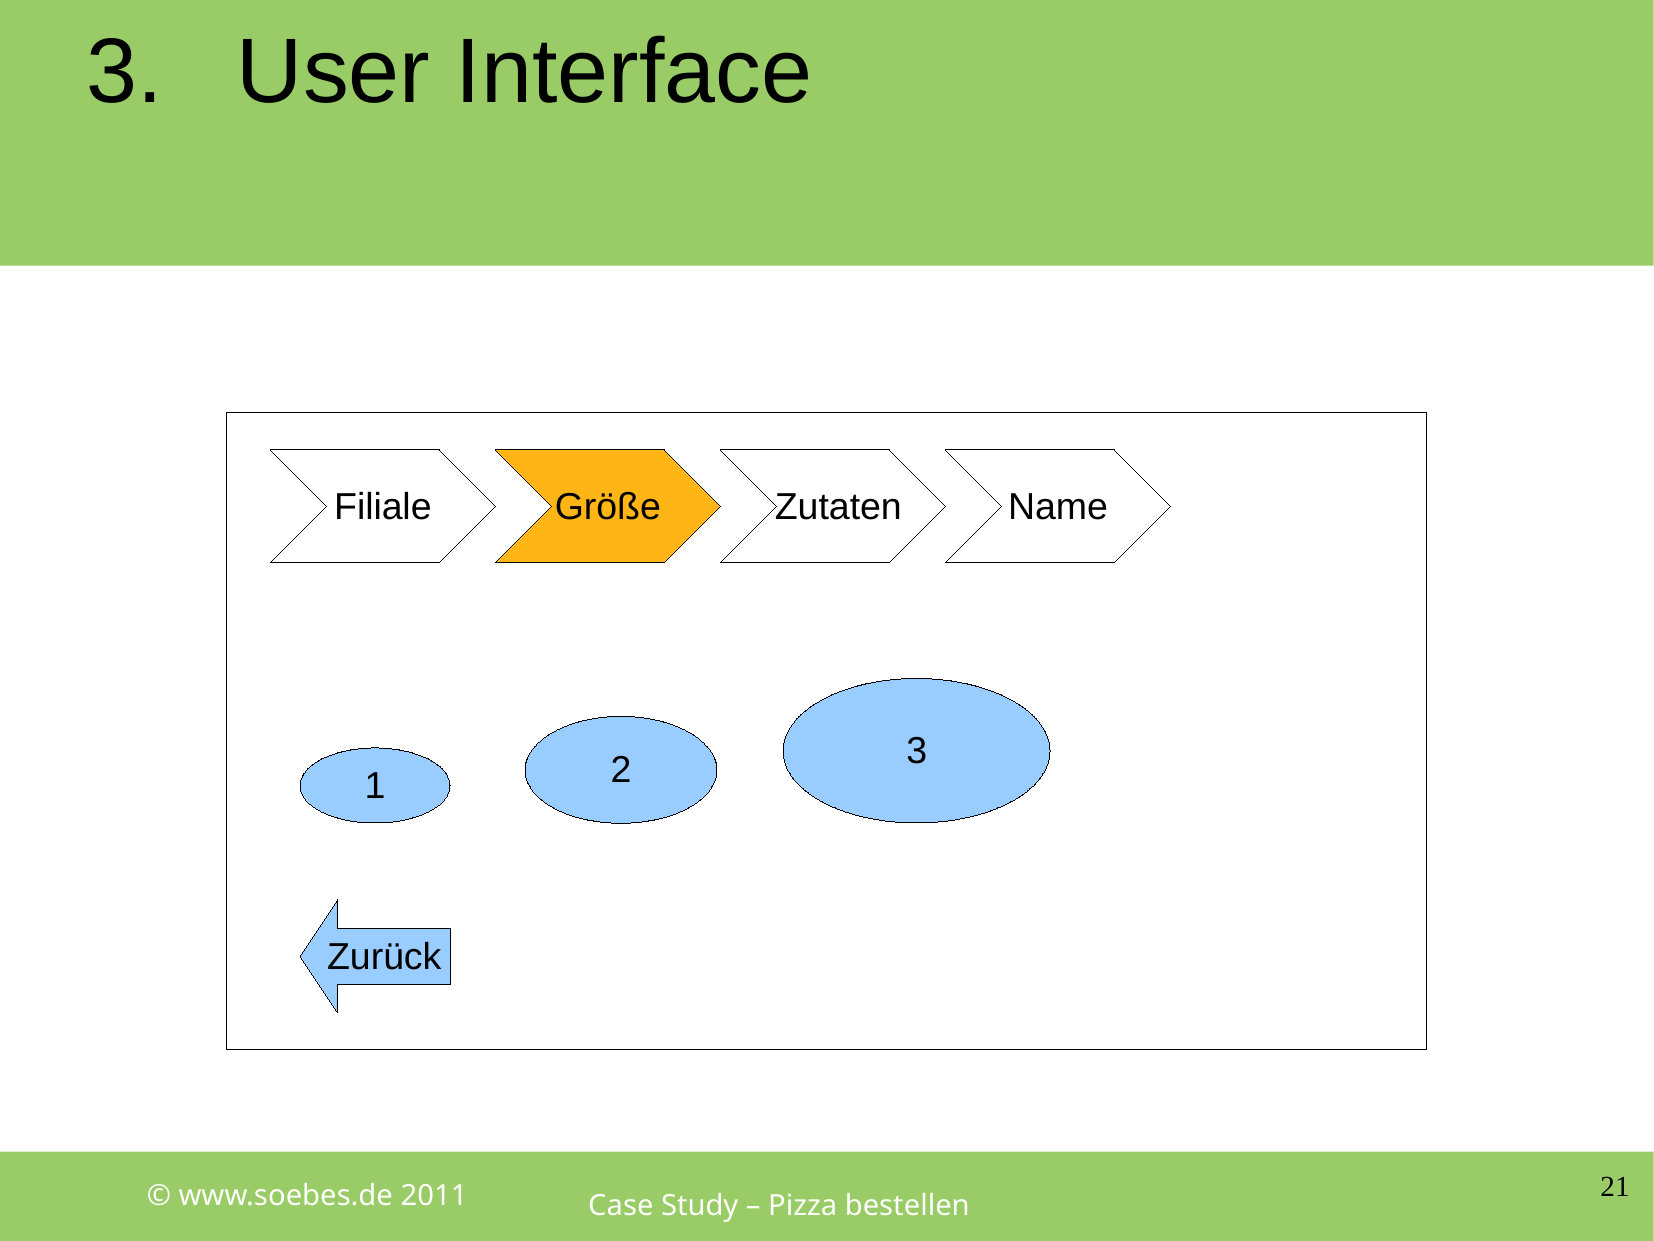

# 3.	User Interface
Filiale
Größe
 Zutaten
Name
3
2
1
Zurück
21